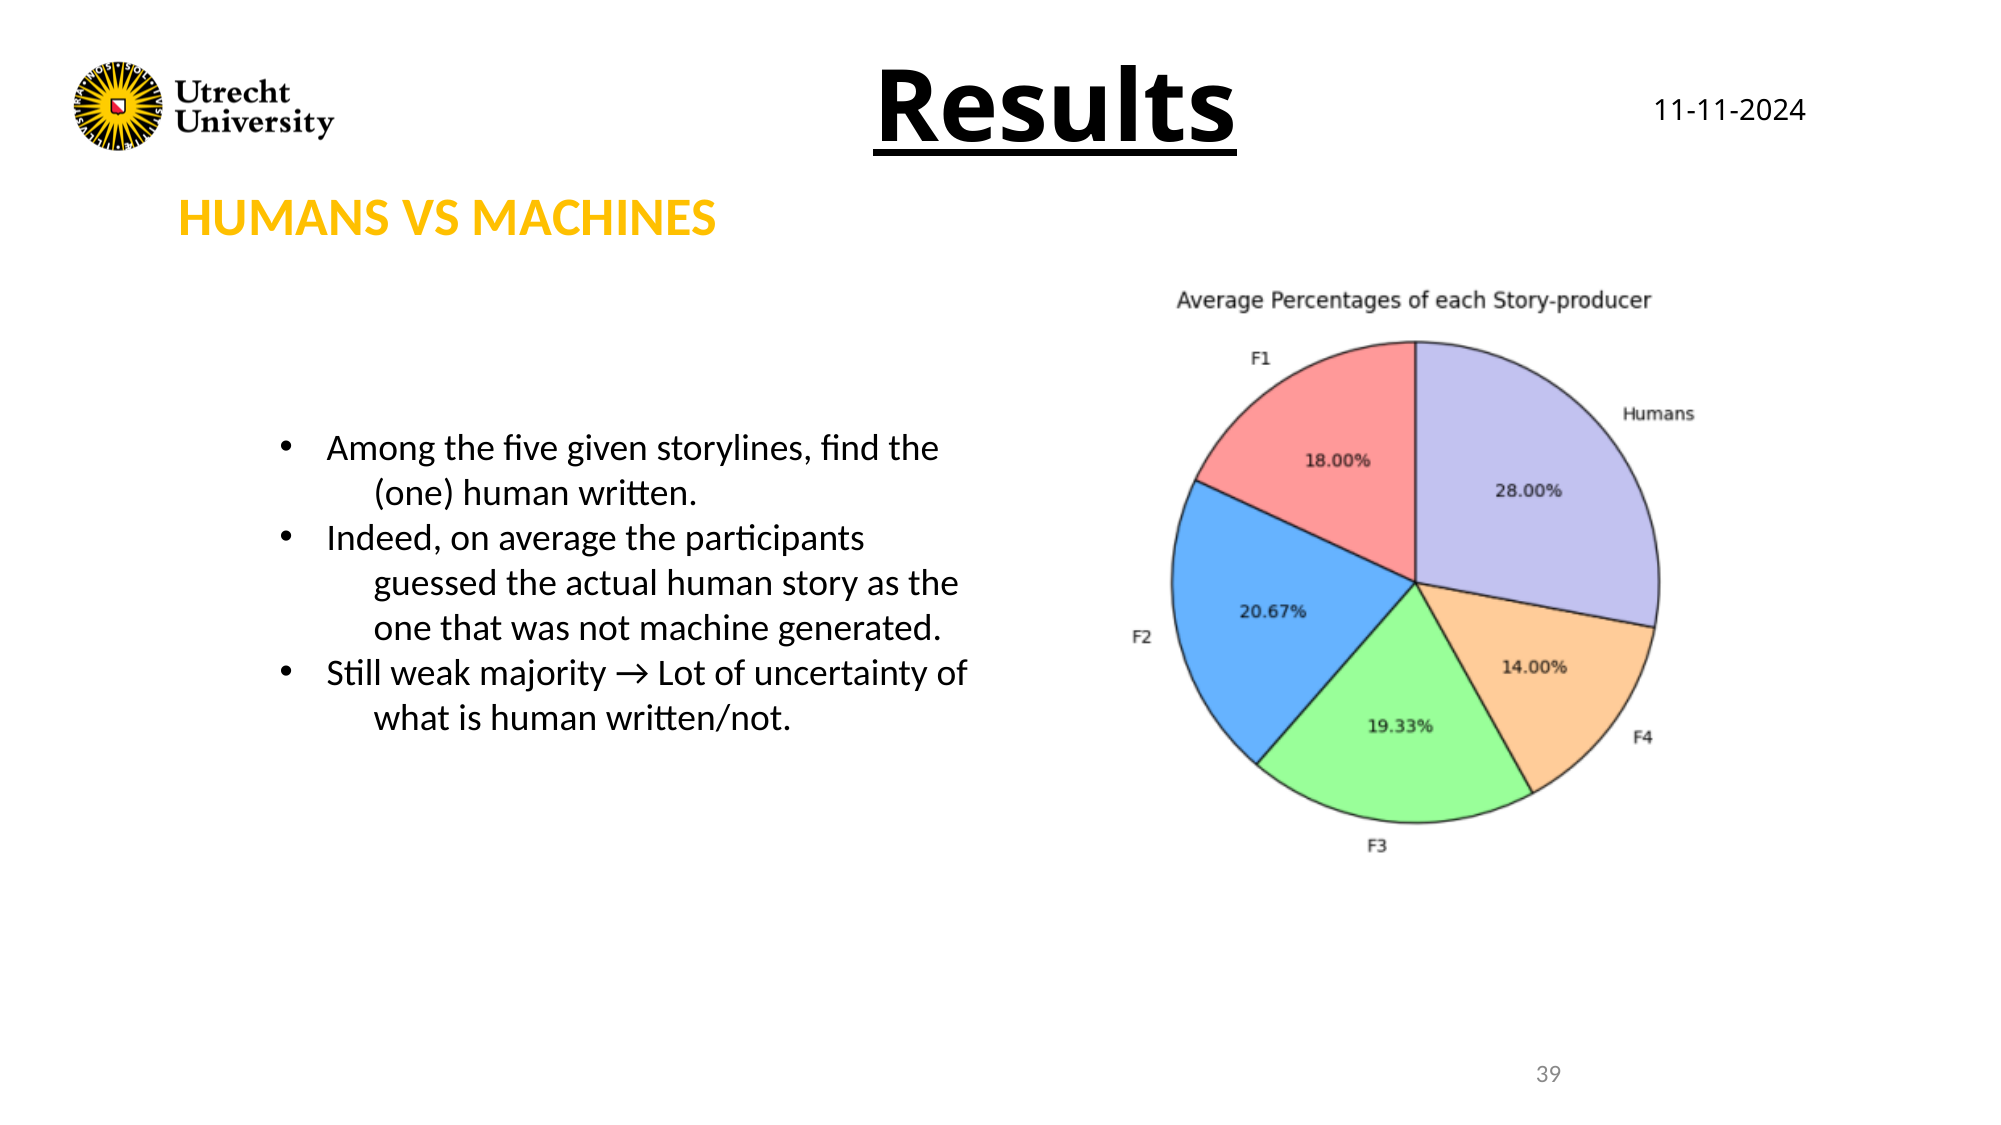

Results
11-11-2024
HUMANS VS MACHINES
Among the five given storylines, find the (one) human written.
Indeed, on average the participants guessed the actual human story as the
one that was not machine generated.
Still weak majority → Lot of uncertainty of what is human written/not.